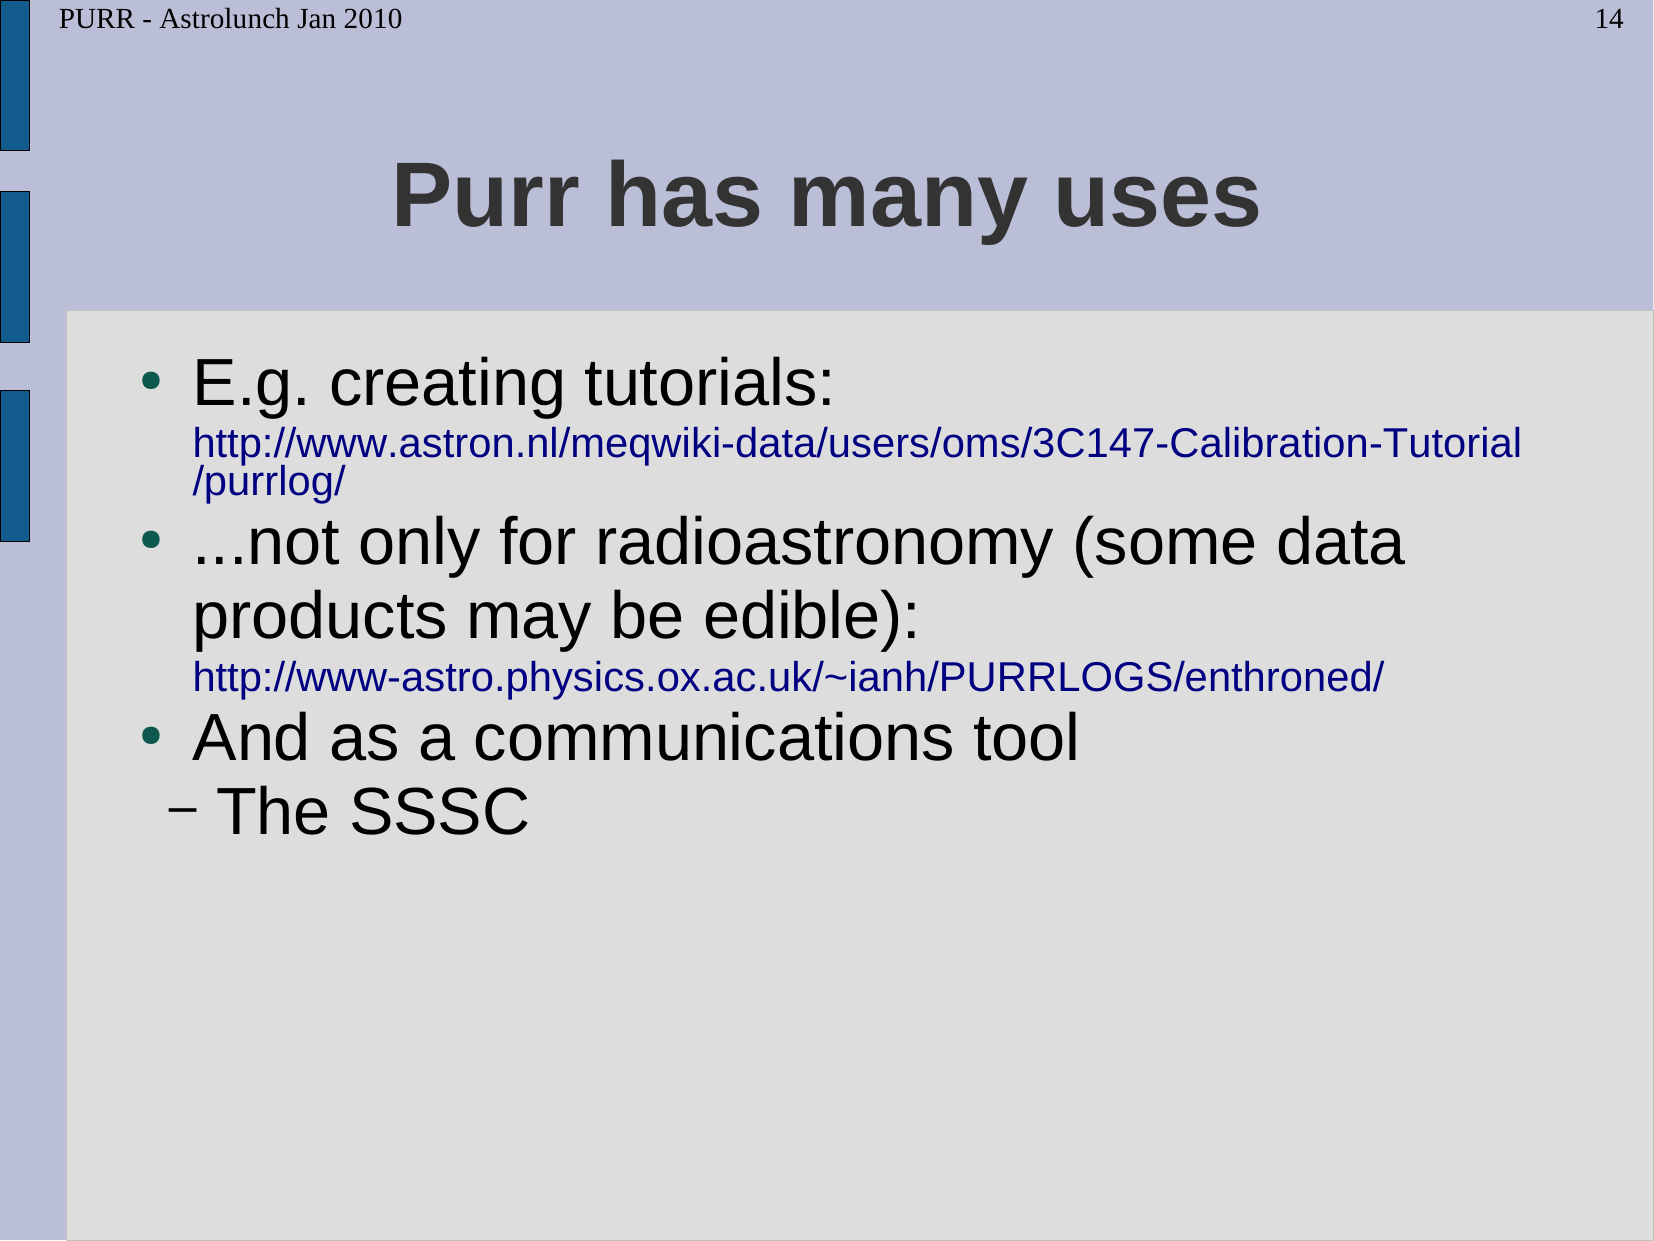

PURR - Astrolunch Jan 2010
14
# Purr has many uses
E.g. creating tutorials: http://www.astron.nl/meqwiki-data/users/oms/3C147-Calibration-Tutorial/purrlog/
...not only for radioastronomy (some data products may be edible):
http://www-astro.physics.ox.ac.uk/~ianh/PURRLOGS/enthroned/
And as a communications tool
The SSSC